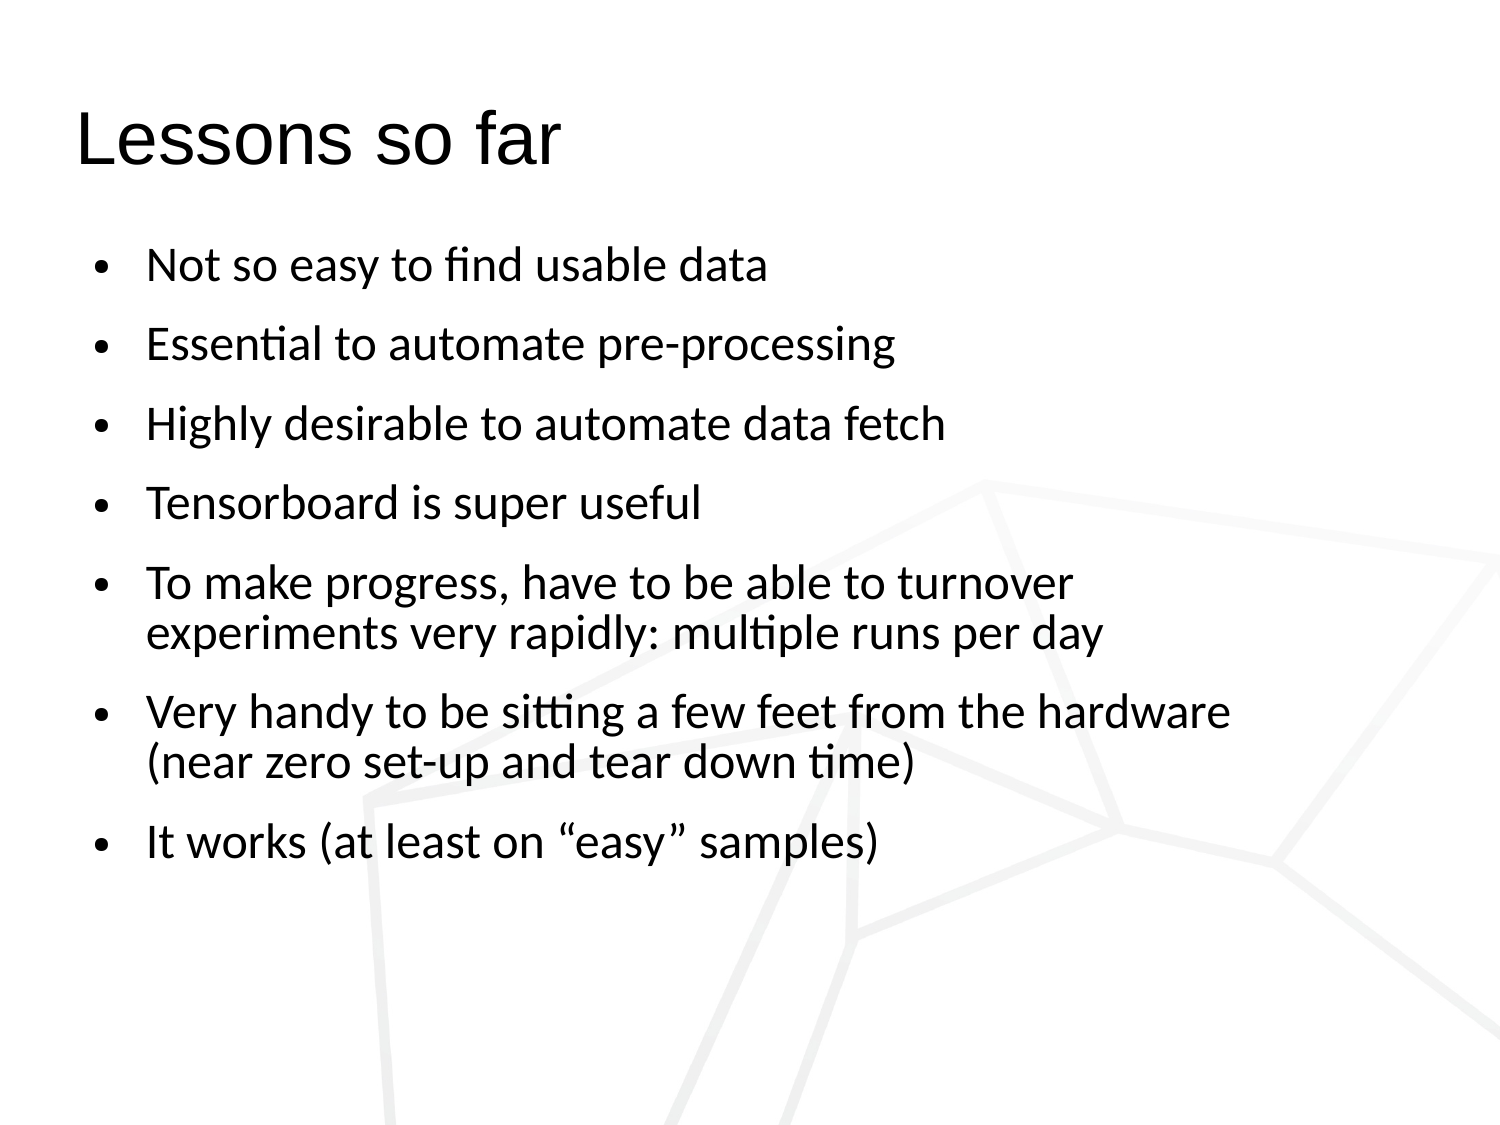

# Lessons so far
Not so easy to find usable data
Essential to automate pre-processing
Highly desirable to automate data fetch
Tensorboard is super useful
To make progress, have to be able to turnover experiments very rapidly: multiple runs per day
Very handy to be sitting a few feet from the hardware (near zero set-up and tear down time)
It works (at least on “easy” samples)